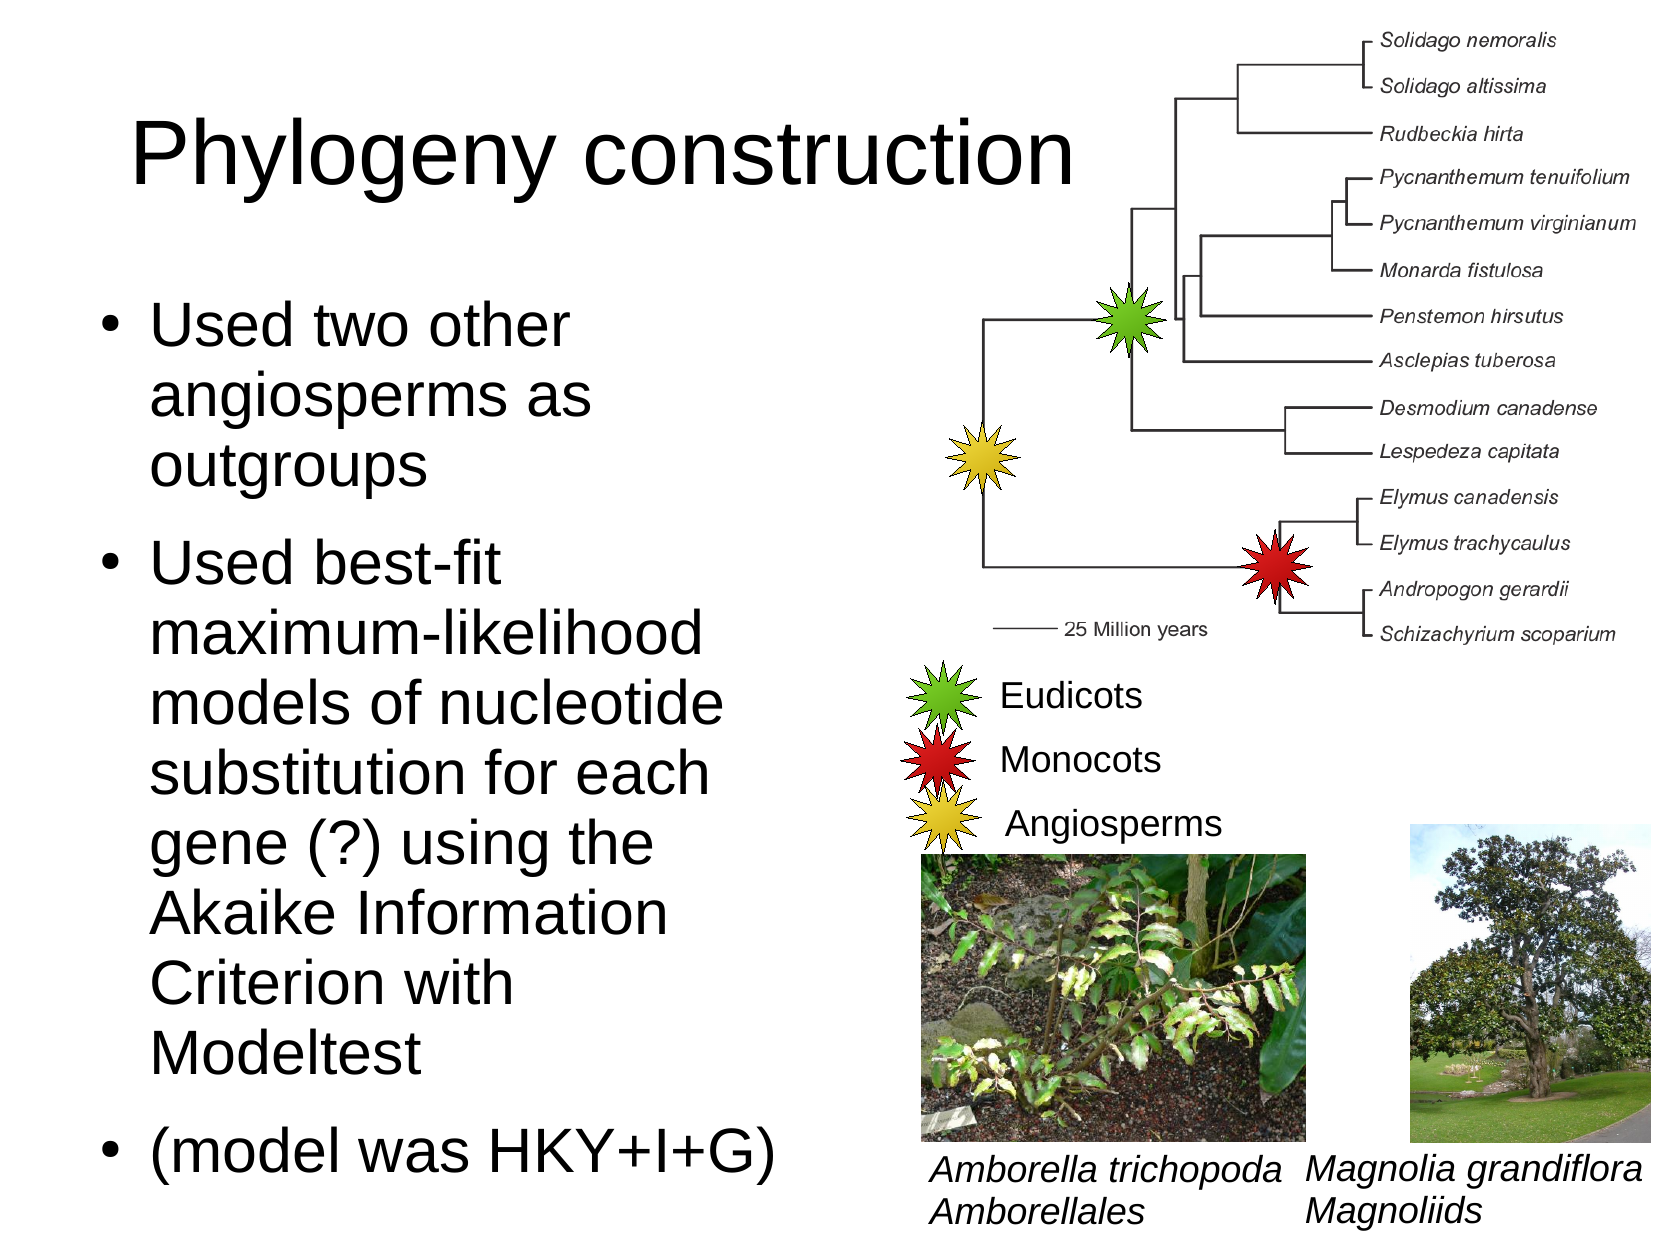

# Phylogeny construction
Used two other angiosperms as outgroups
Used best-fit maximum-likelihood models of nucleotide substitution for each gene (?) using the Akaike Information Criterion with Modeltest
(model was HKY+I+G)
Eudicots
Monocots
Angiosperms
Magnolia grandiflora
Magnoliids
Amborella trichopoda
Amborellales